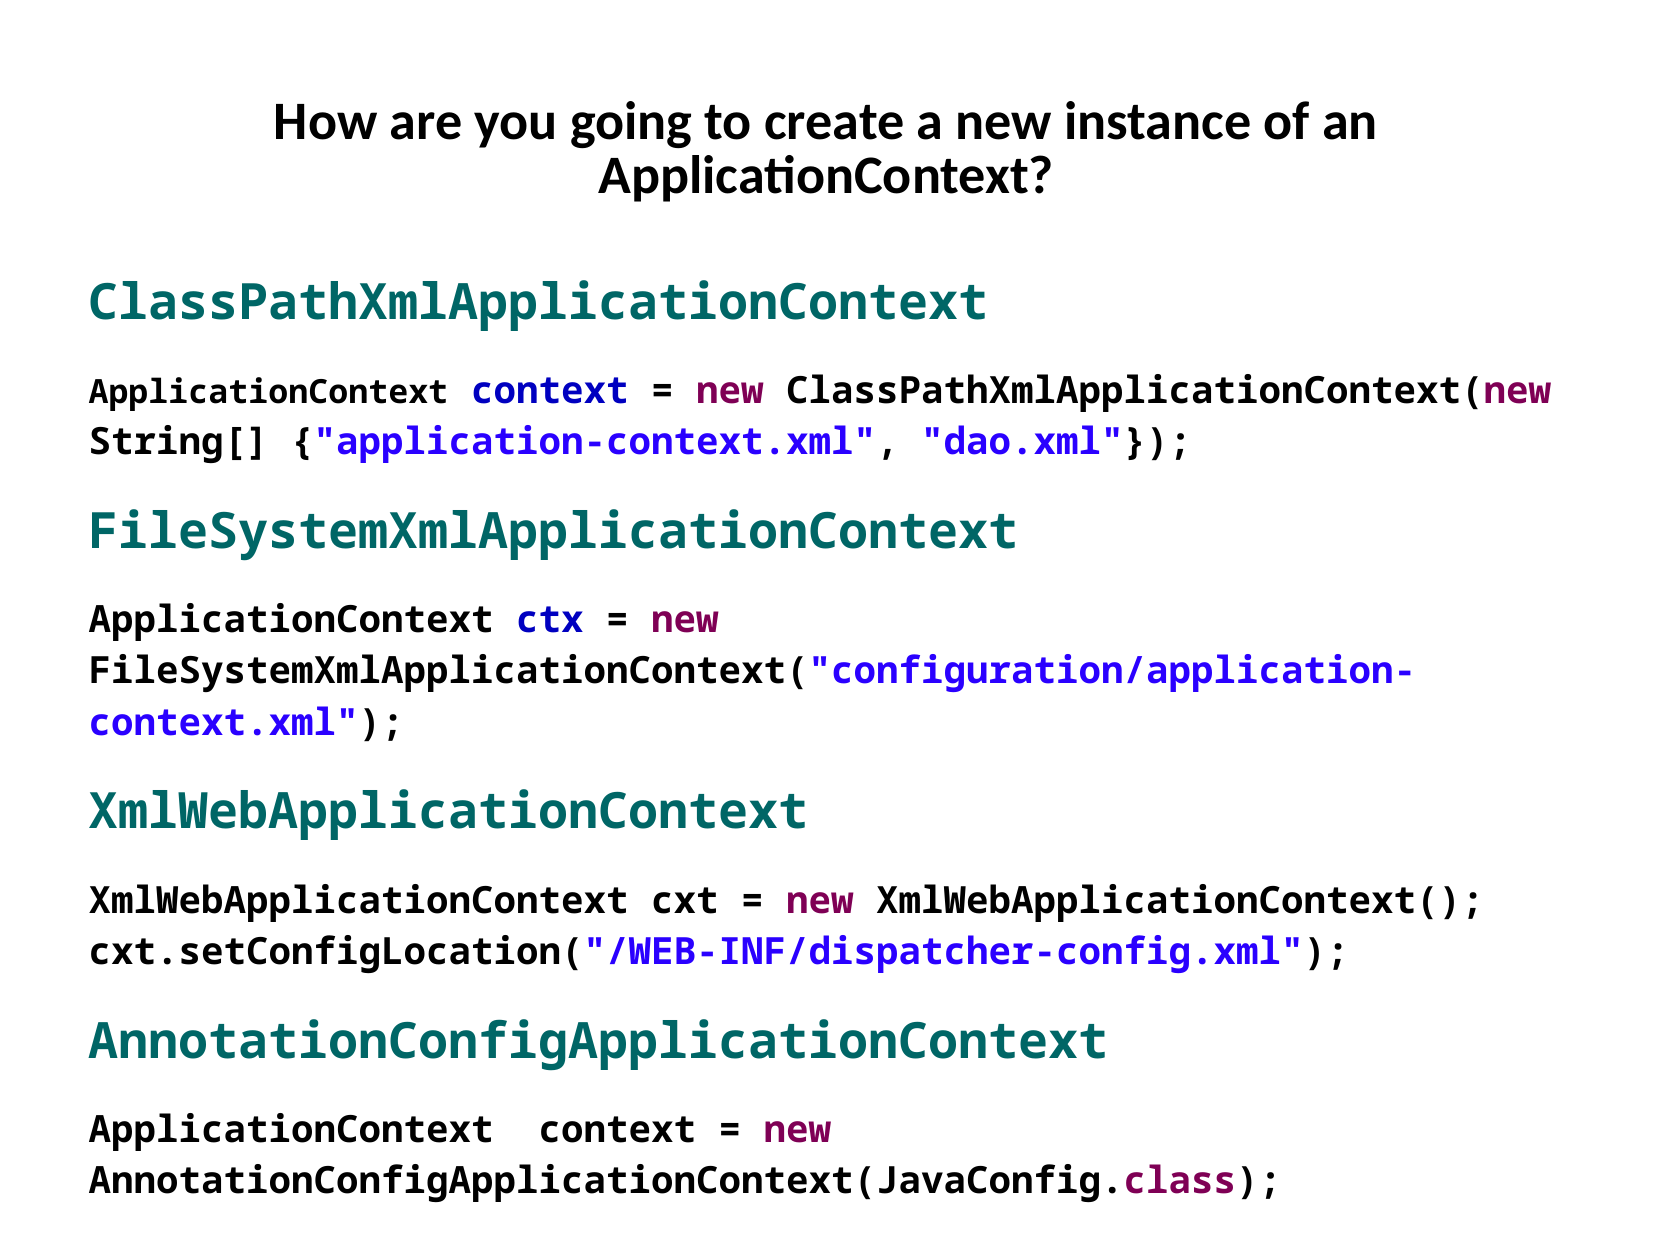

# How are you going to create a new instance of an ApplicationContext?
ClassPathXmlApplicationContext
ApplicationContext context = new ClassPathXmlApplicationContext(new String[] {"application-context.xml", "dao.xml"});
FileSystemXmlApplicationContext
ApplicationContext ctx = new FileSystemXmlApplicationContext("configuration/application-context.xml");
XmlWebApplicationContext
XmlWebApplicationContext cxt = new XmlWebApplicationContext();
cxt.setConfigLocation("/WEB-INF/dispatcher-config.xml");
AnnotationConfigApplicationContext
ApplicationContext context = new AnnotationConfigApplicationContext(JavaConfig.class);